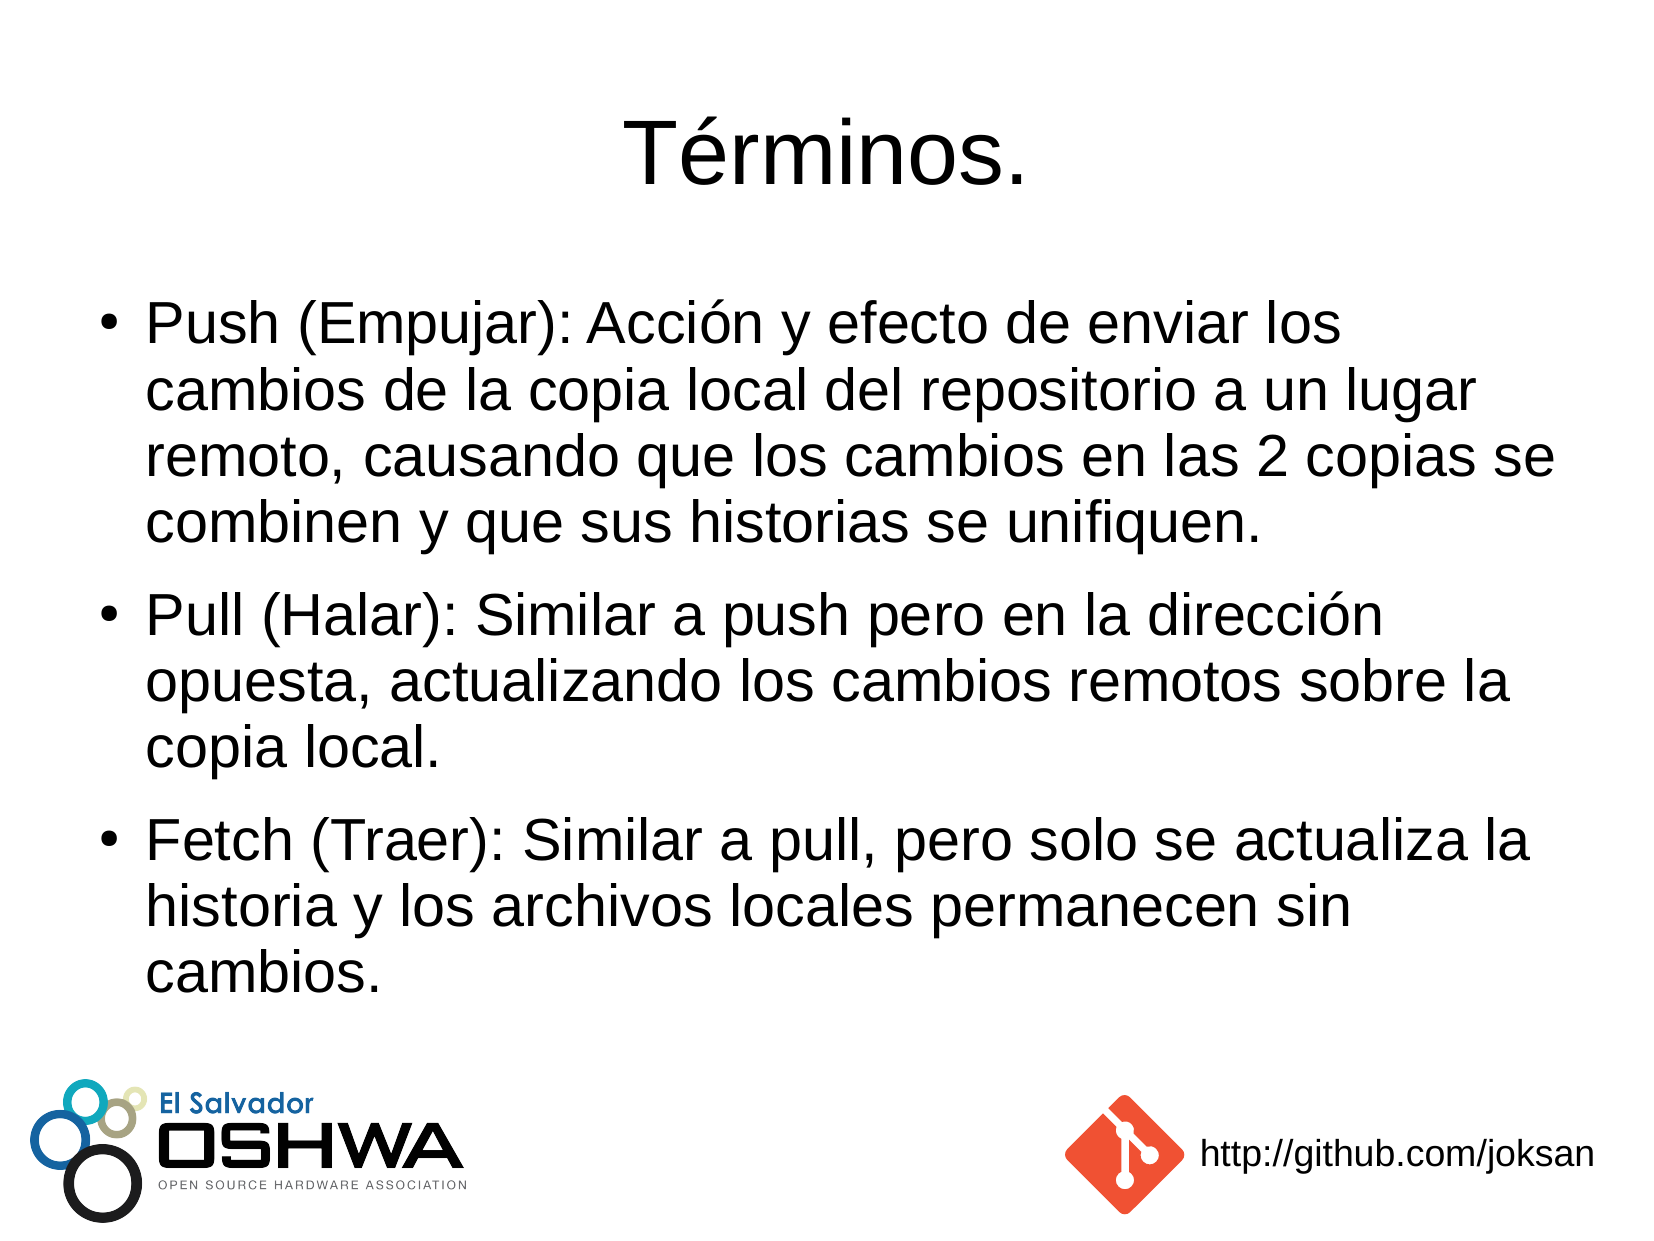

# Términos.
Push (Empujar): Acción y efecto de enviar los cambios de la copia local del repositorio a un lugar remoto, causando que los cambios en las 2 copias se combinen y que sus historias se unifiquen.
Pull (Halar): Similar a push pero en la dirección opuesta, actualizando los cambios remotos sobre la copia local.
Fetch (Traer): Similar a pull, pero solo se actualiza la historia y los archivos locales permanecen sin cambios.
http://github.com/joksan